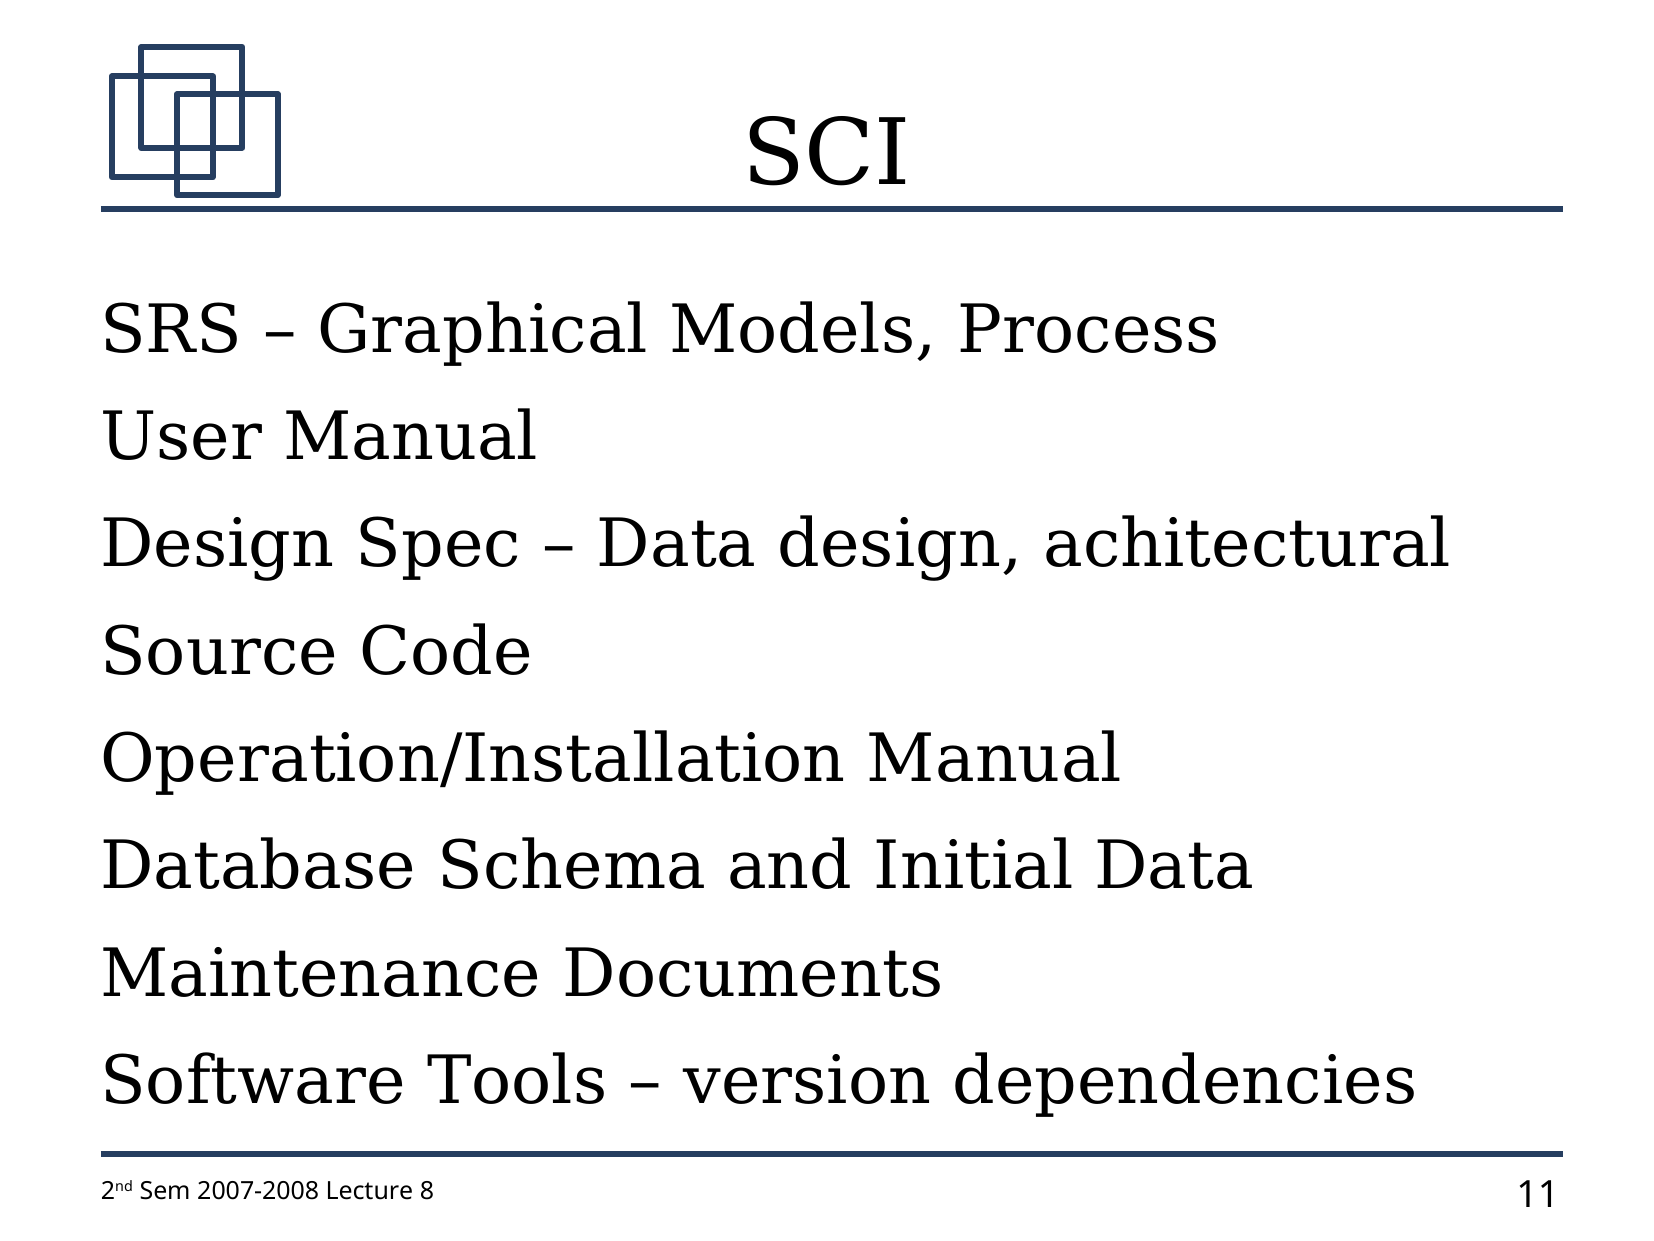

# SCI
SRS – Graphical Models, Process
User Manual
Design Spec – Data design, achitectural
Source Code
Operation/Installation Manual
Database Schema and Initial Data
Maintenance Documents
Software Tools – version dependencies